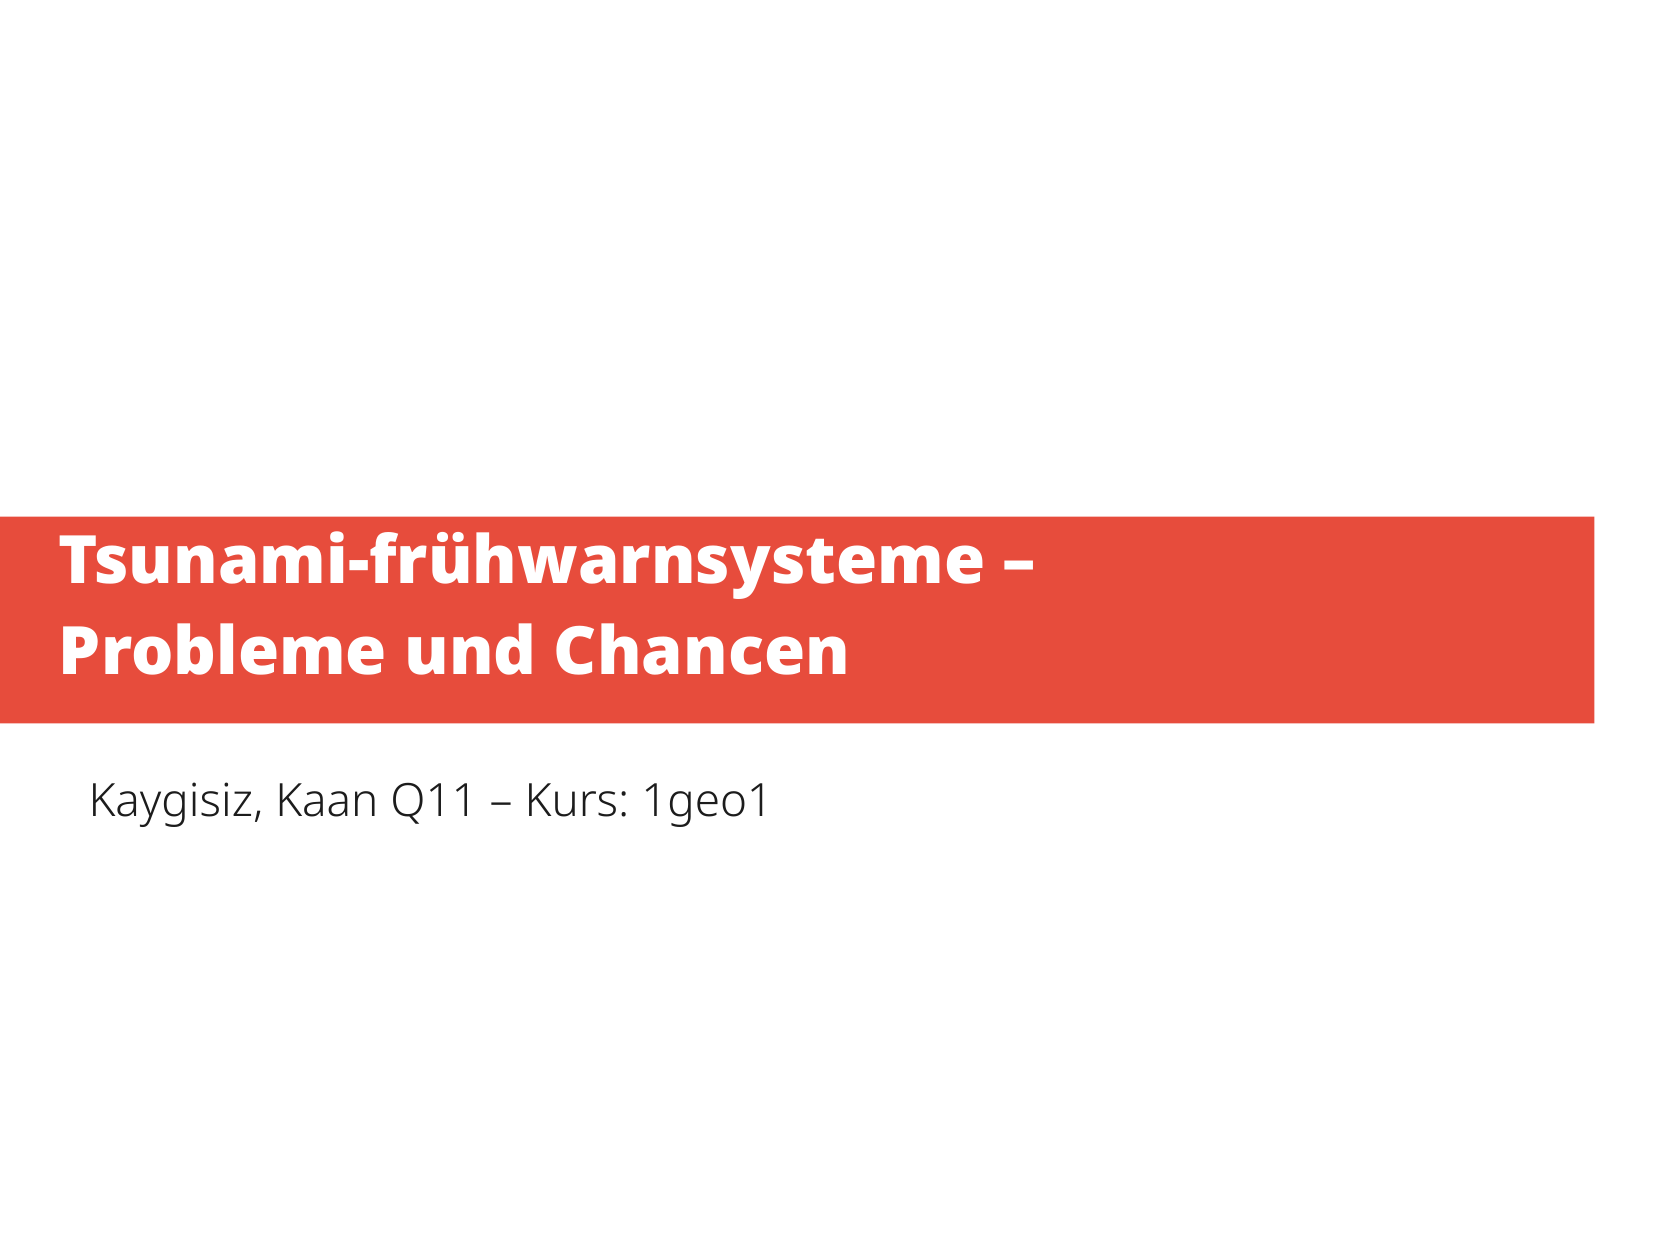

# Tsunami-frühwarnsysteme – Probleme und Chancen
Kaygisiz, Kaan Q11 – Kurs: 1geo1